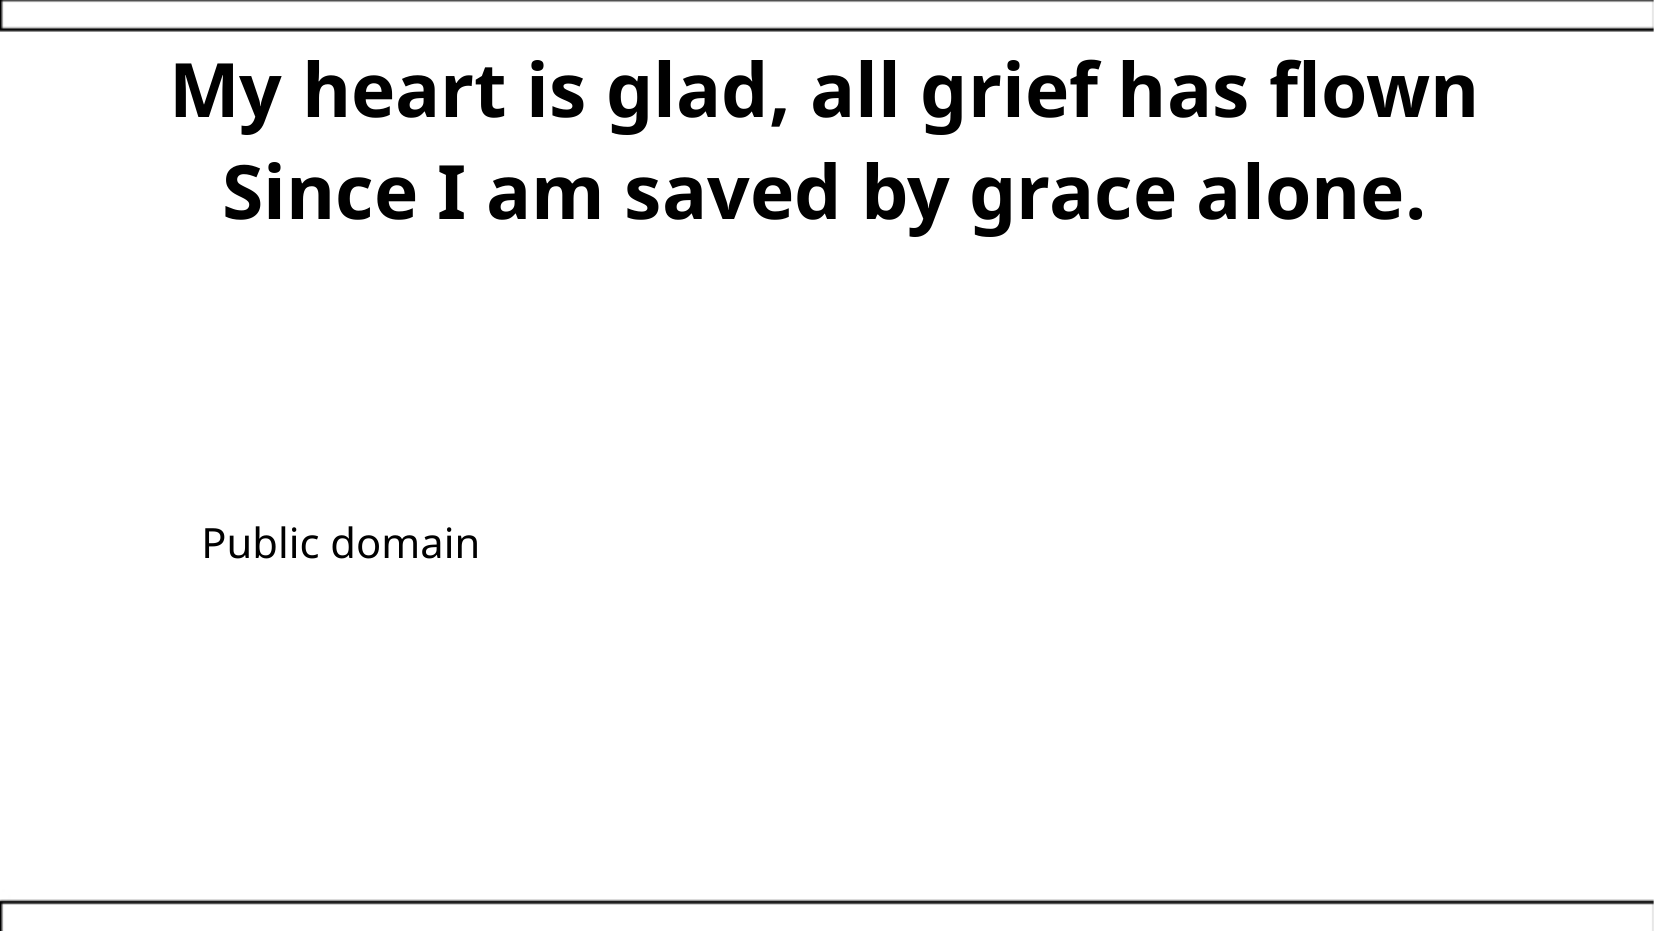

My heart is glad, all grief has flown
Since I am saved by grace alone.
 Public domain